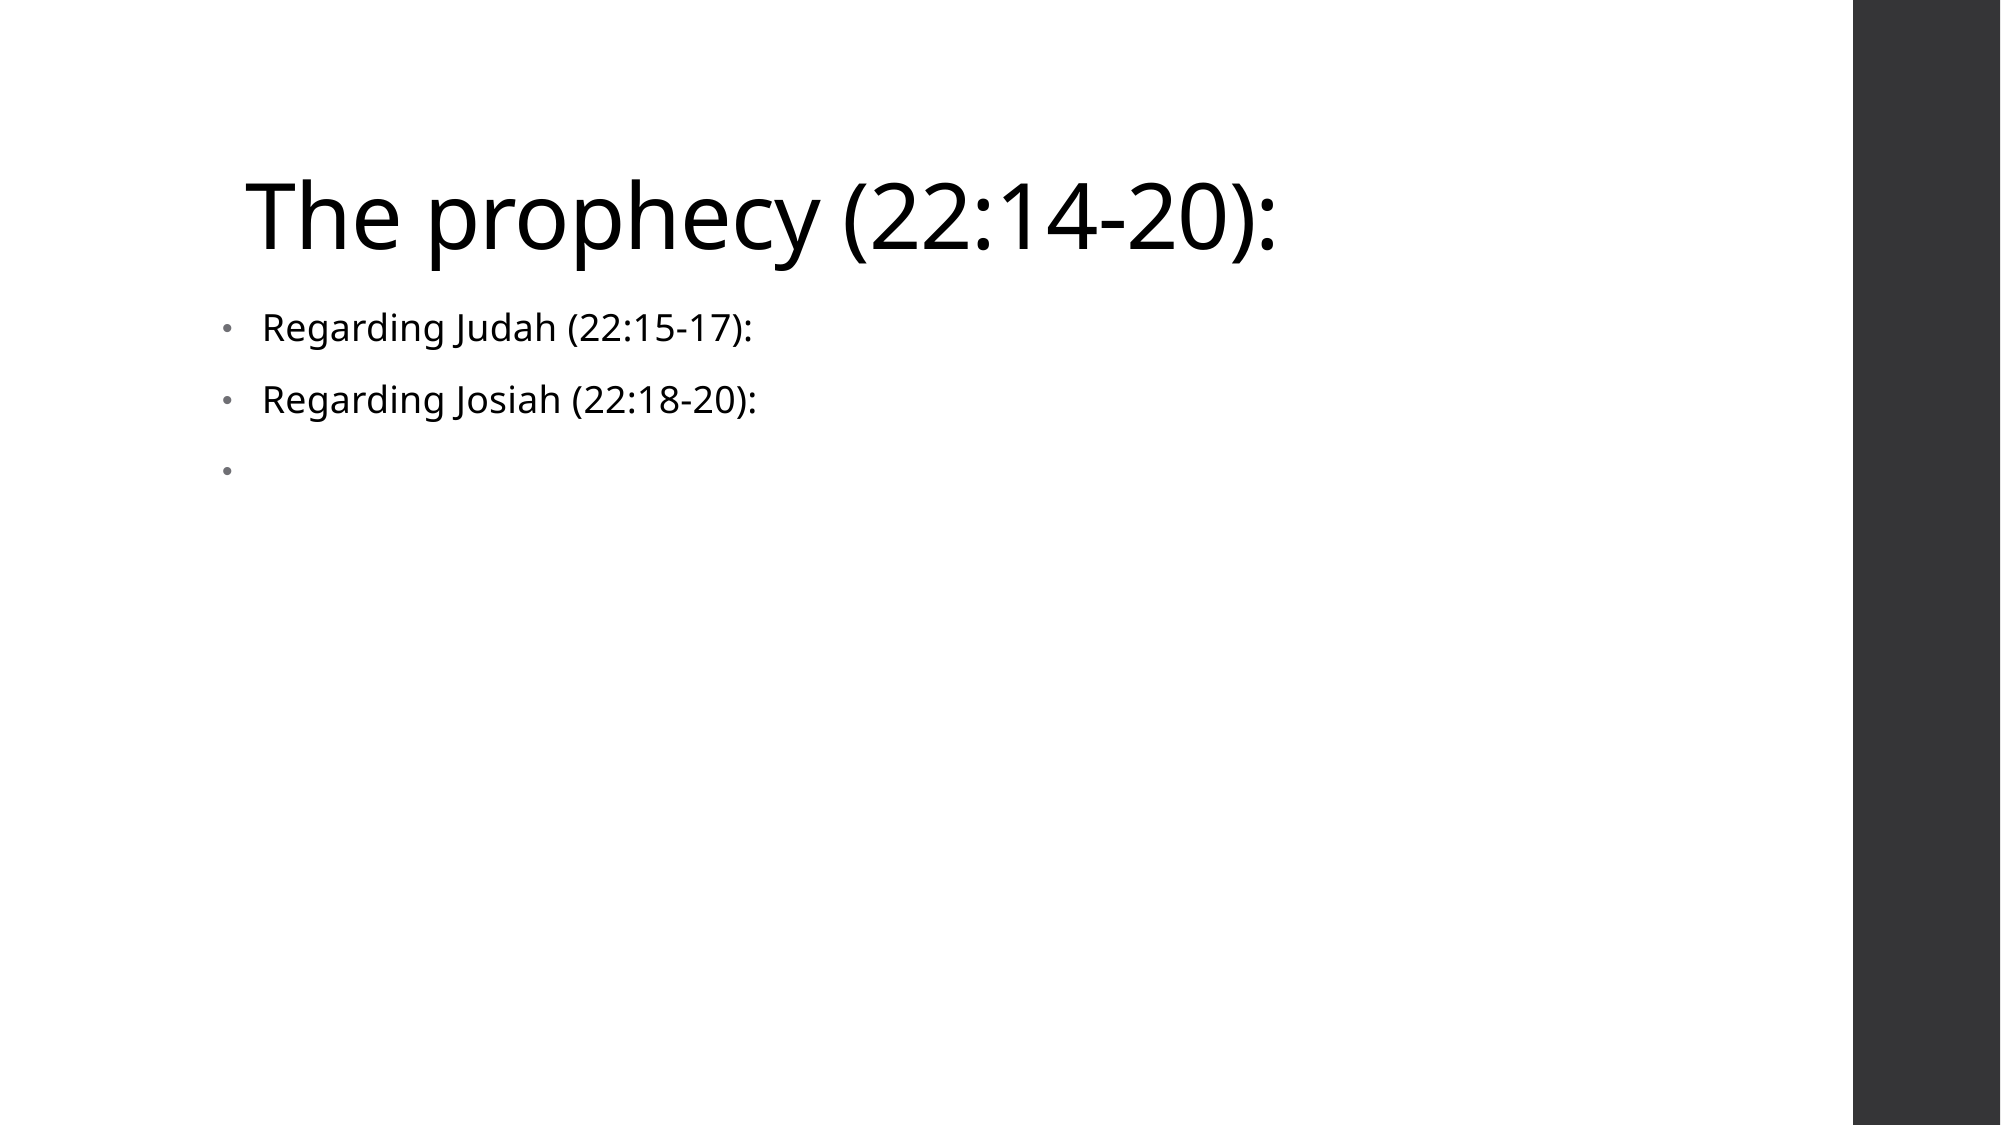

# The prophecy (22:14-20):
 Regarding Judah (22:15-17):
 Regarding Josiah (22:18-20):